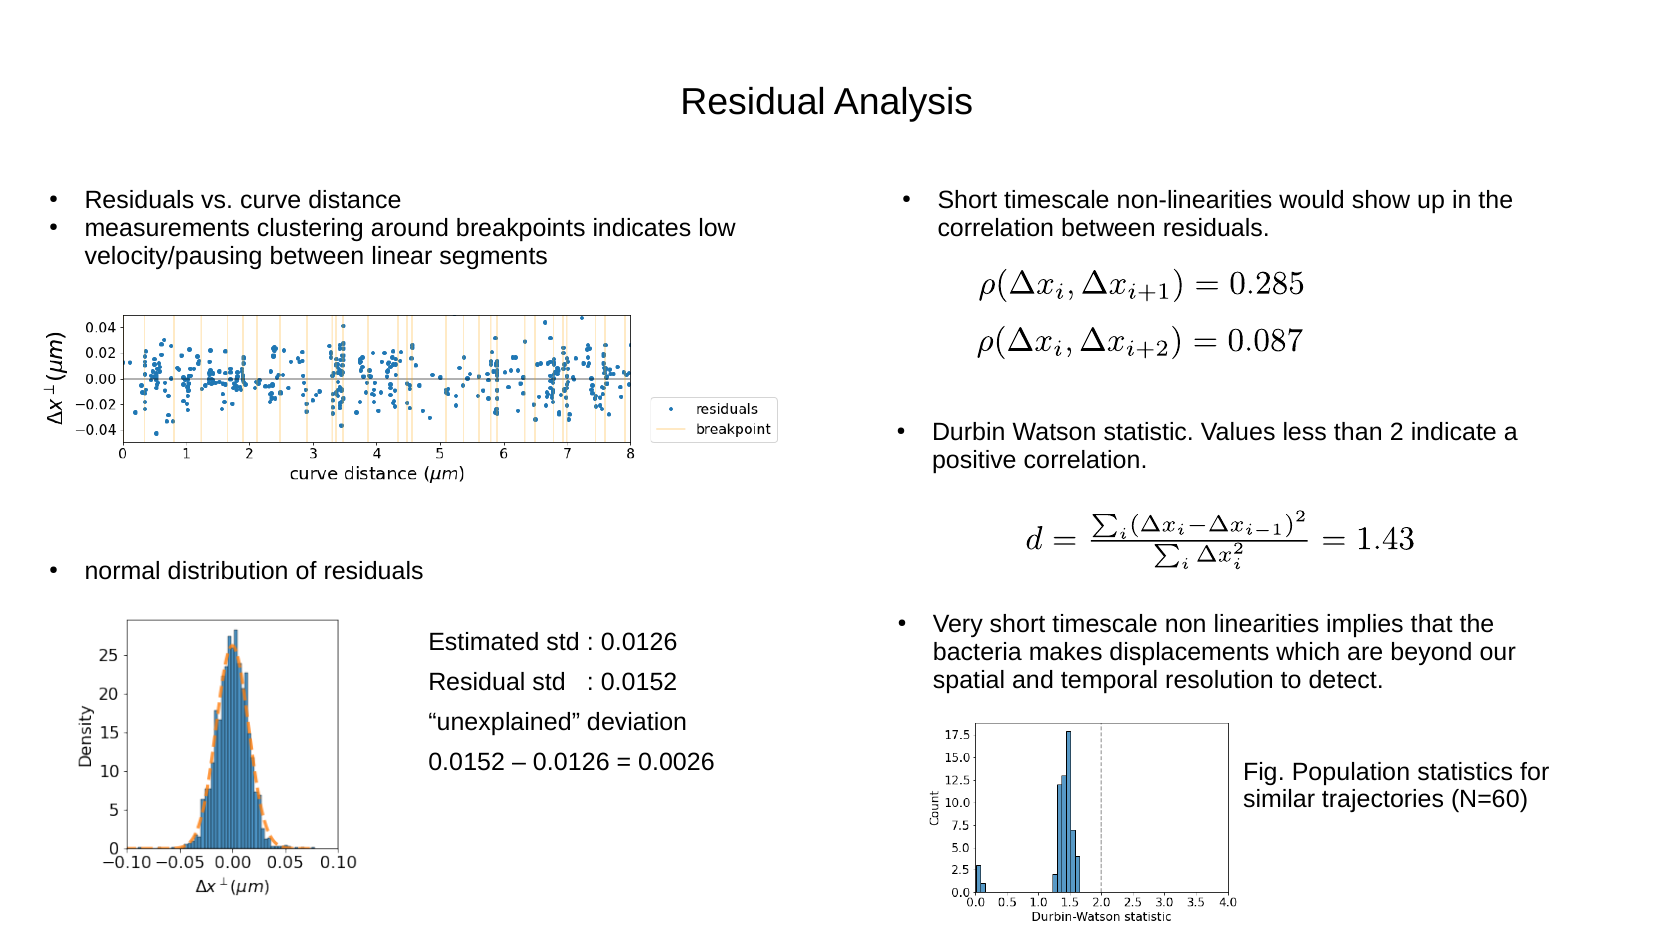

# Residual Analysis
Residuals vs. curve distance
measurements clustering around breakpoints indicates low velocity/pausing between linear segments
Short timescale non-linearities would show up in the correlation between residuals.
Durbin Watson statistic. Values less than 2 indicate a positive correlation.
normal distribution of residuals
Very short timescale non linearities implies that the bacteria makes displacements which are beyond our spatial and temporal resolution to detect.
Estimated std : 0.0126
Residual std : 0.0152
“unexplained” deviation
0.0152 – 0.0126 = 0.0026
Fig. Population statistics for similar trajectories (N=60)